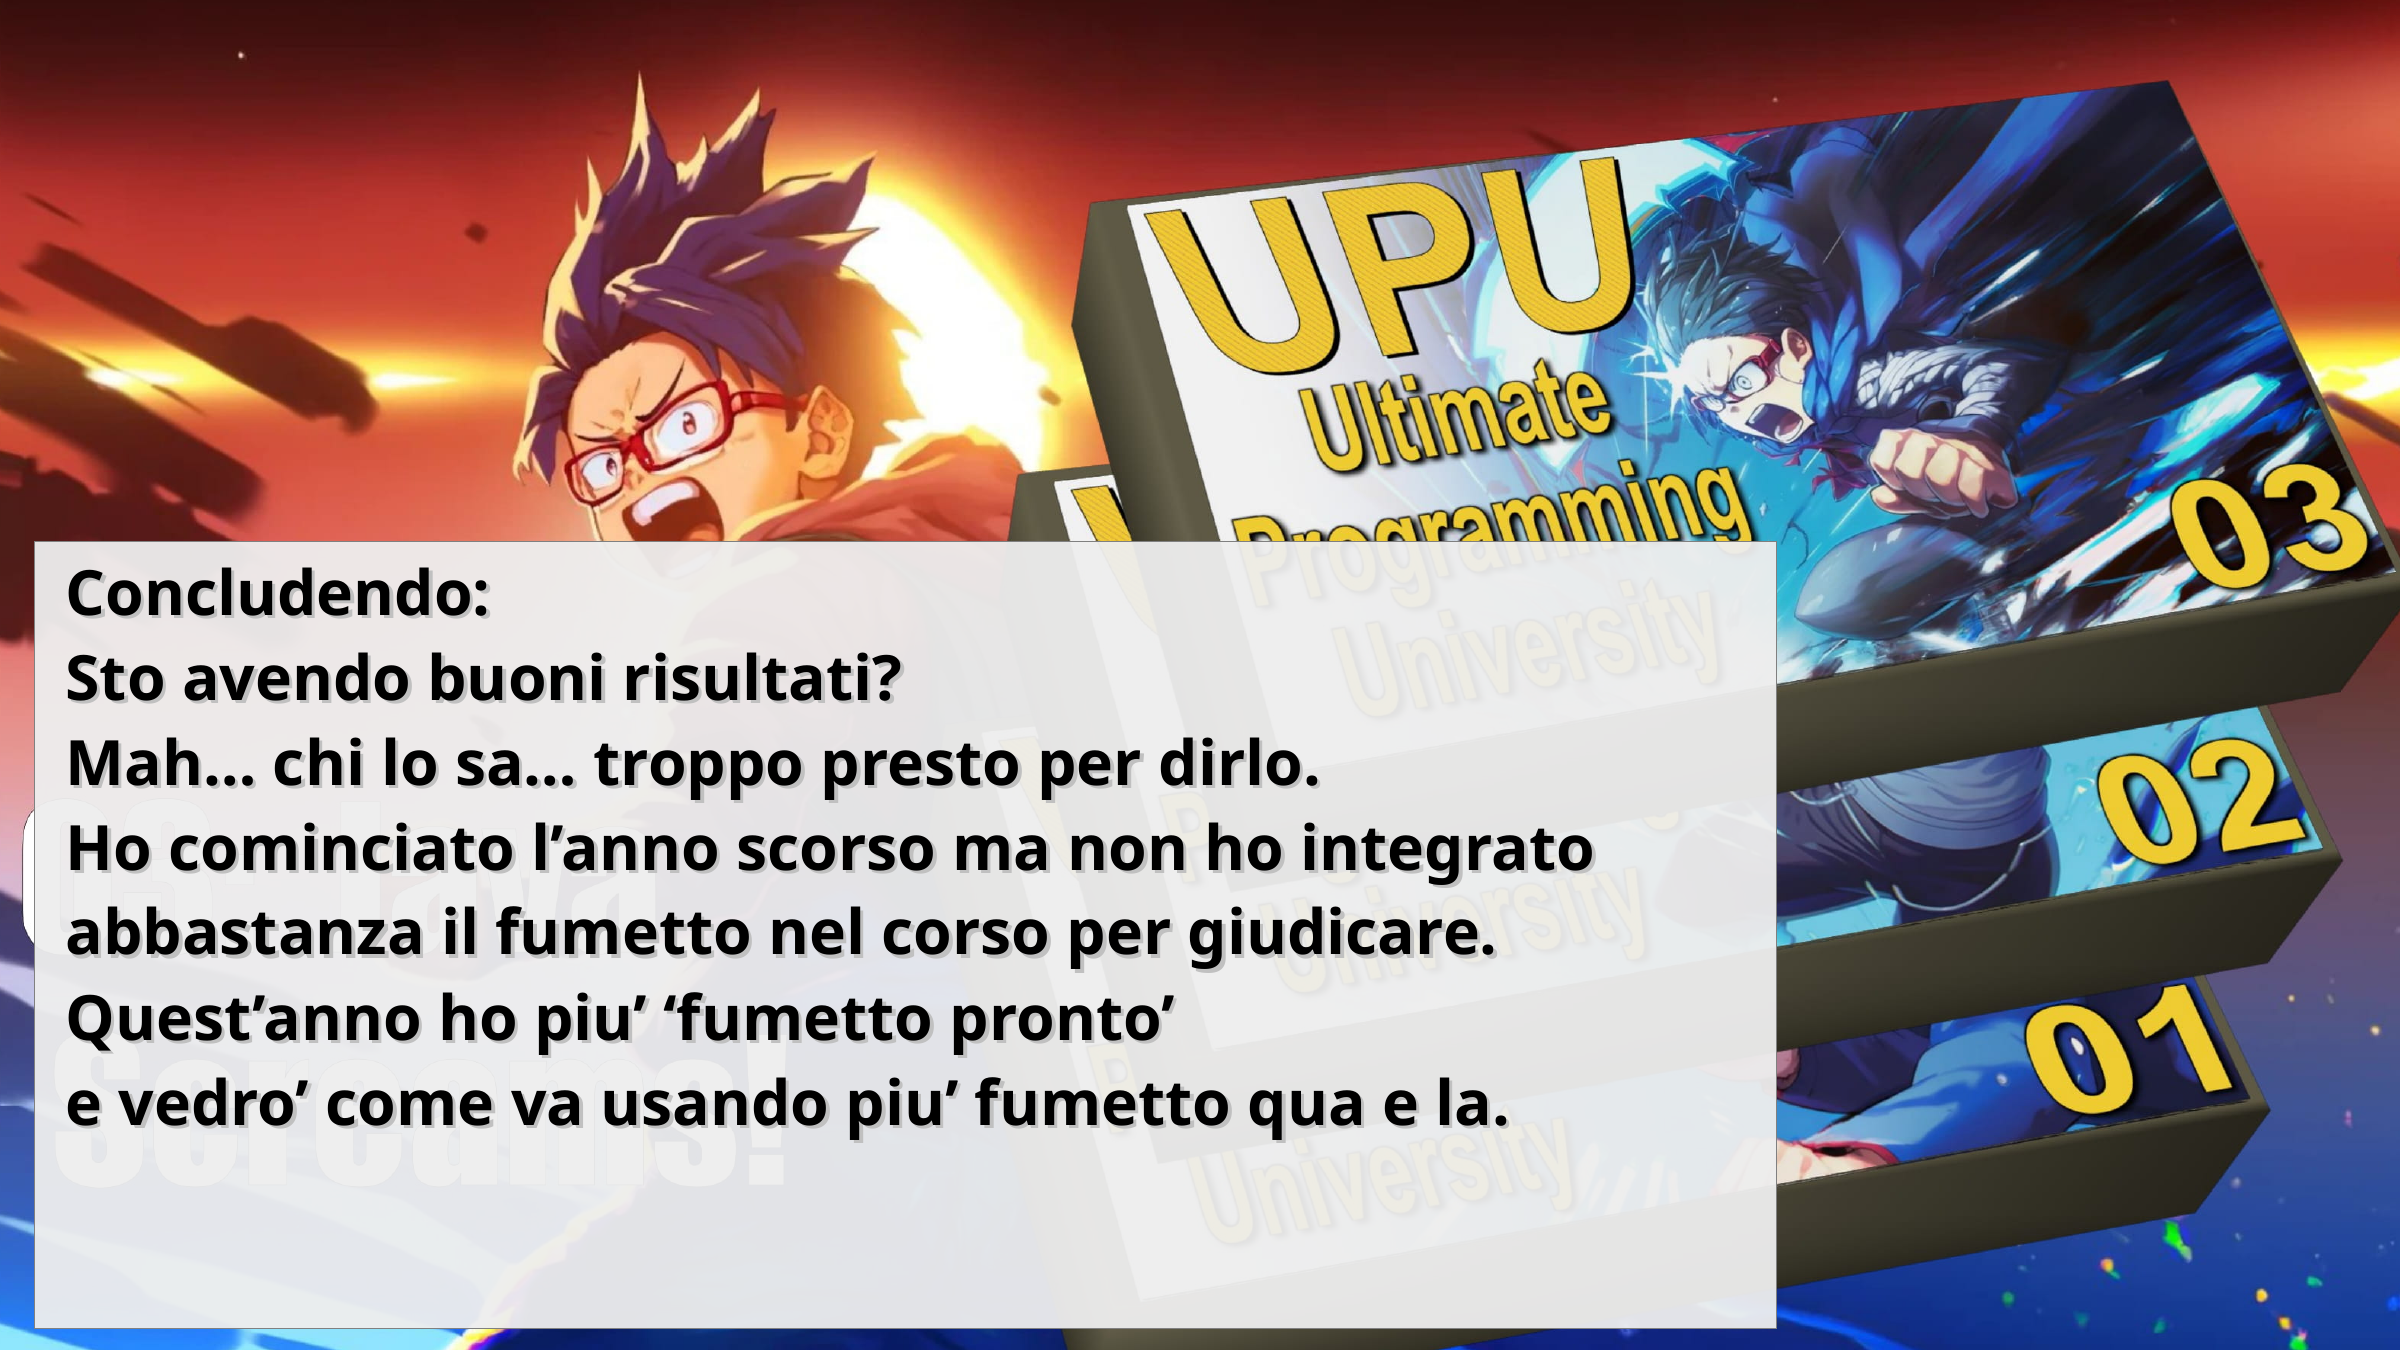

Concludendo:
 Sto avendo buoni risultati?
 Mah… chi lo sa… troppo presto per dirlo.
 Ho cominciato l’anno scorso ma non ho integrato
 abbastanza il fumetto nel corso per giudicare.
 Quest’anno ho piu’ ‘fumetto pronto’
 e vedro’ come va usando piu’ fumetto qua e la.